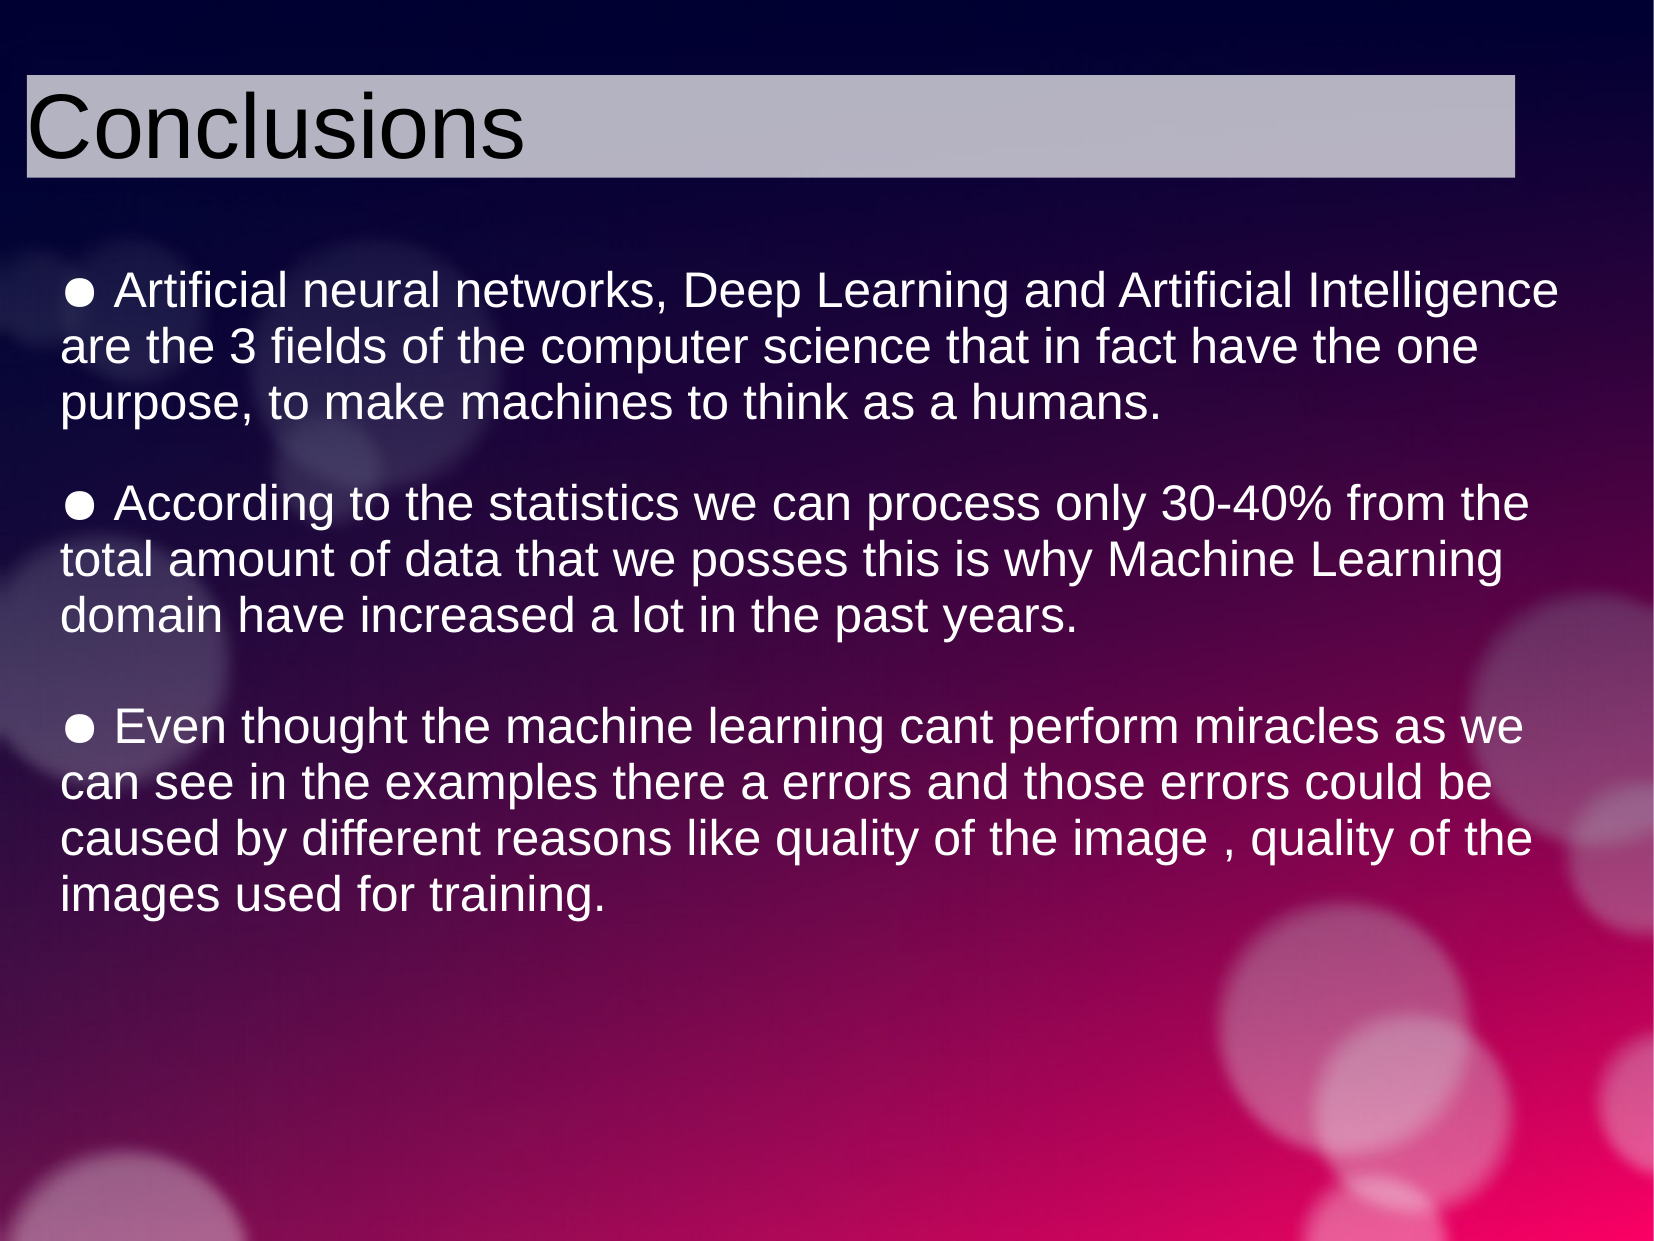

# Conclusions
● Artificial neural networks, Deep Learning and Artificial Intelligence are the 3 fields of the computer science that in fact have the one purpose, to make machines to think as a humans.
● According to the statistics we can process only 30-40% from the total amount of data that we posses this is why Machine Learning domain have increased a lot in the past years.
● Even thought the machine learning cant perform miracles as we can see in the examples there a errors and those errors could be caused by different reasons like quality of the image , quality of the images used for training.